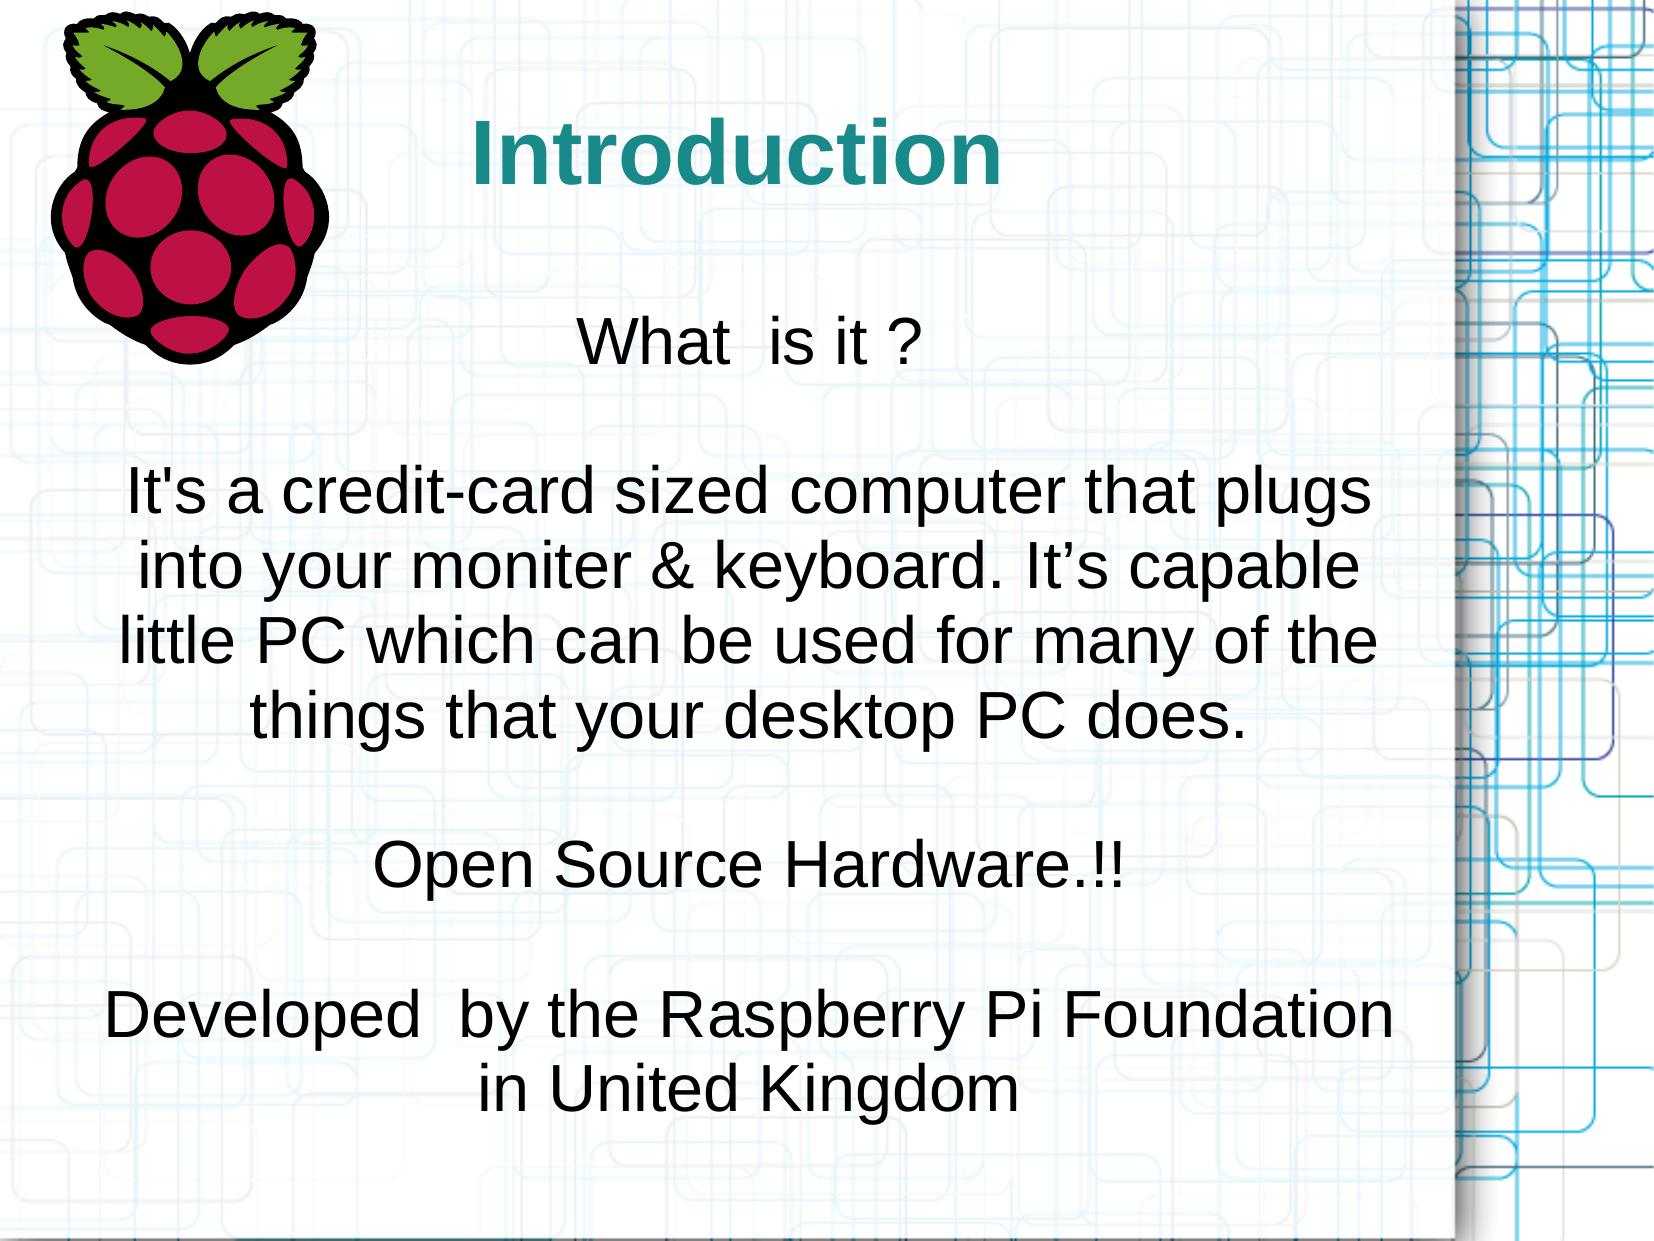

# Introduction
What is it ?
It's a credit-card sized computer that plugs into your moniter & keyboard. It’s capable little PC which can be used for many of the things that your desktop PC does.
Open Source Hardware.!!
Developed by the Raspberry Pi Foundation
in United Kingdom